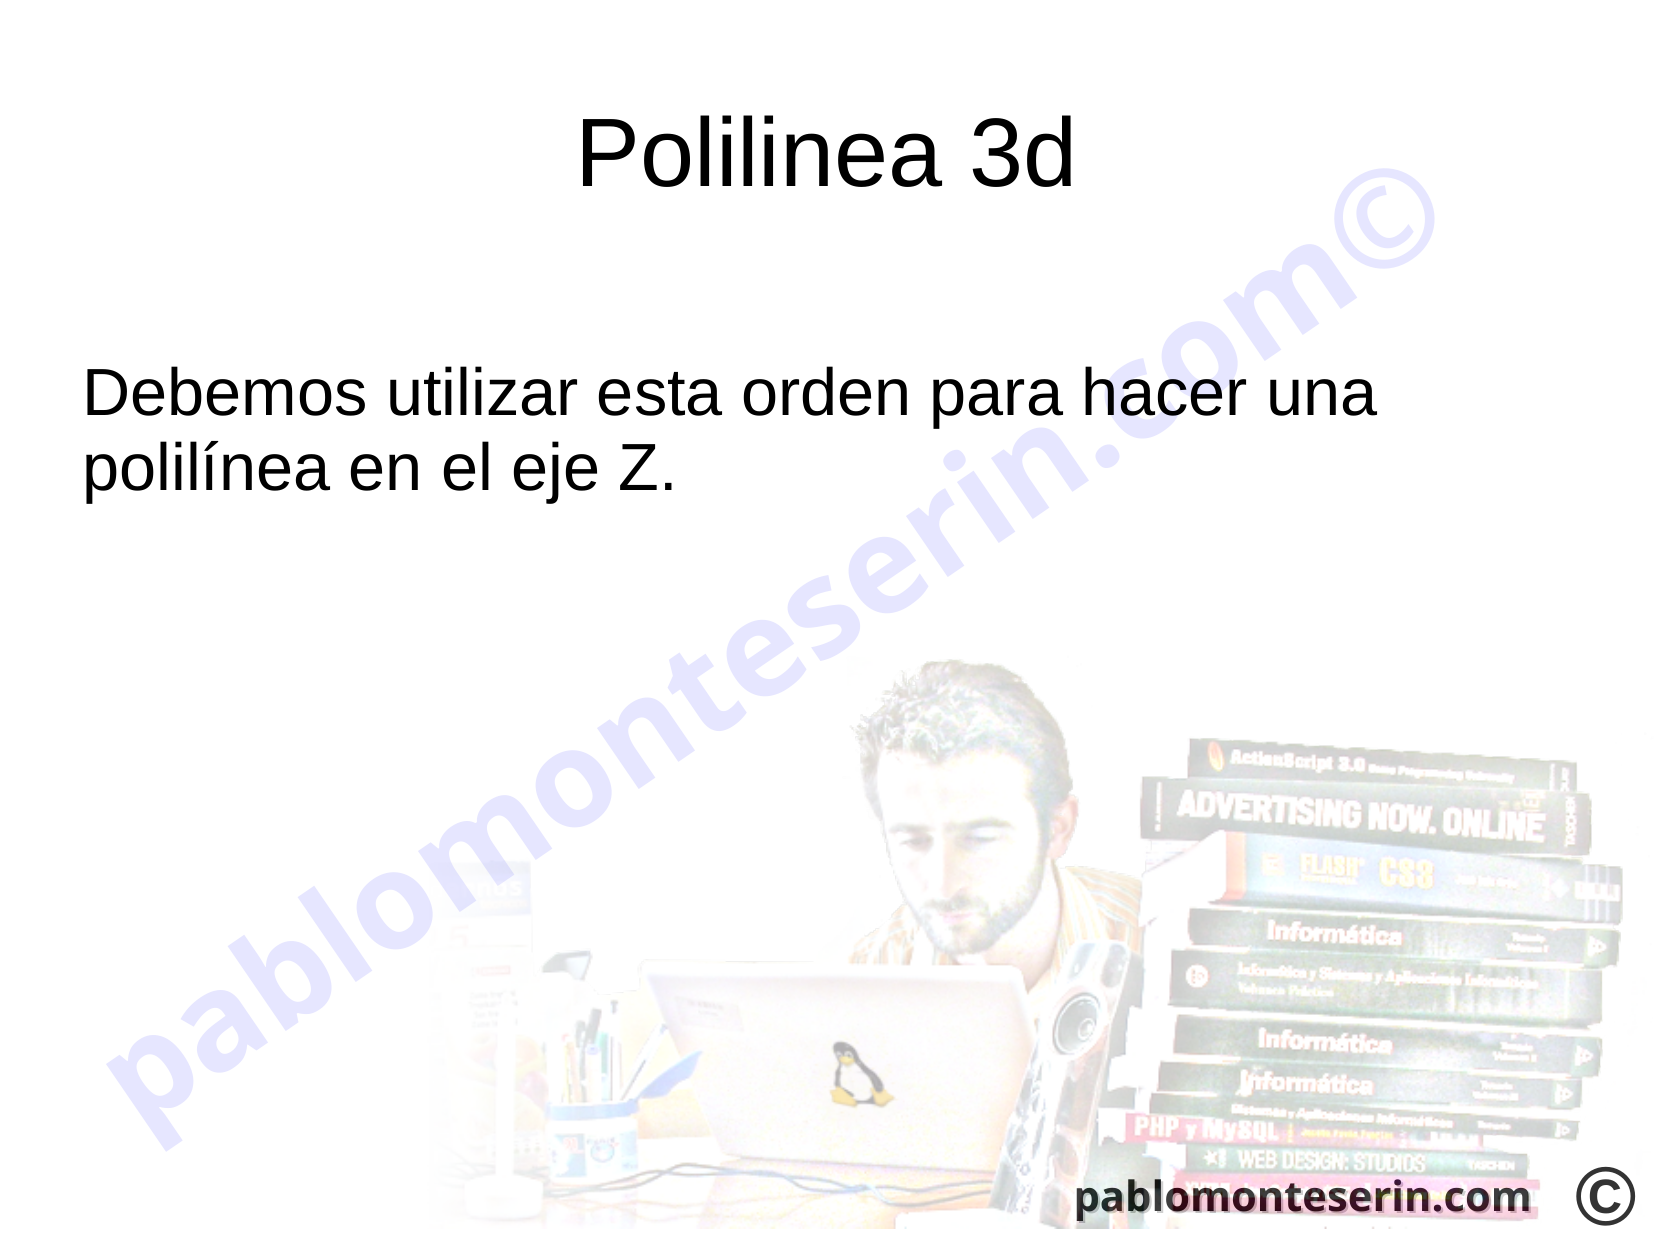

# Polilinea 3d
Debemos utilizar esta orden para hacer una polilínea en el eje Z.